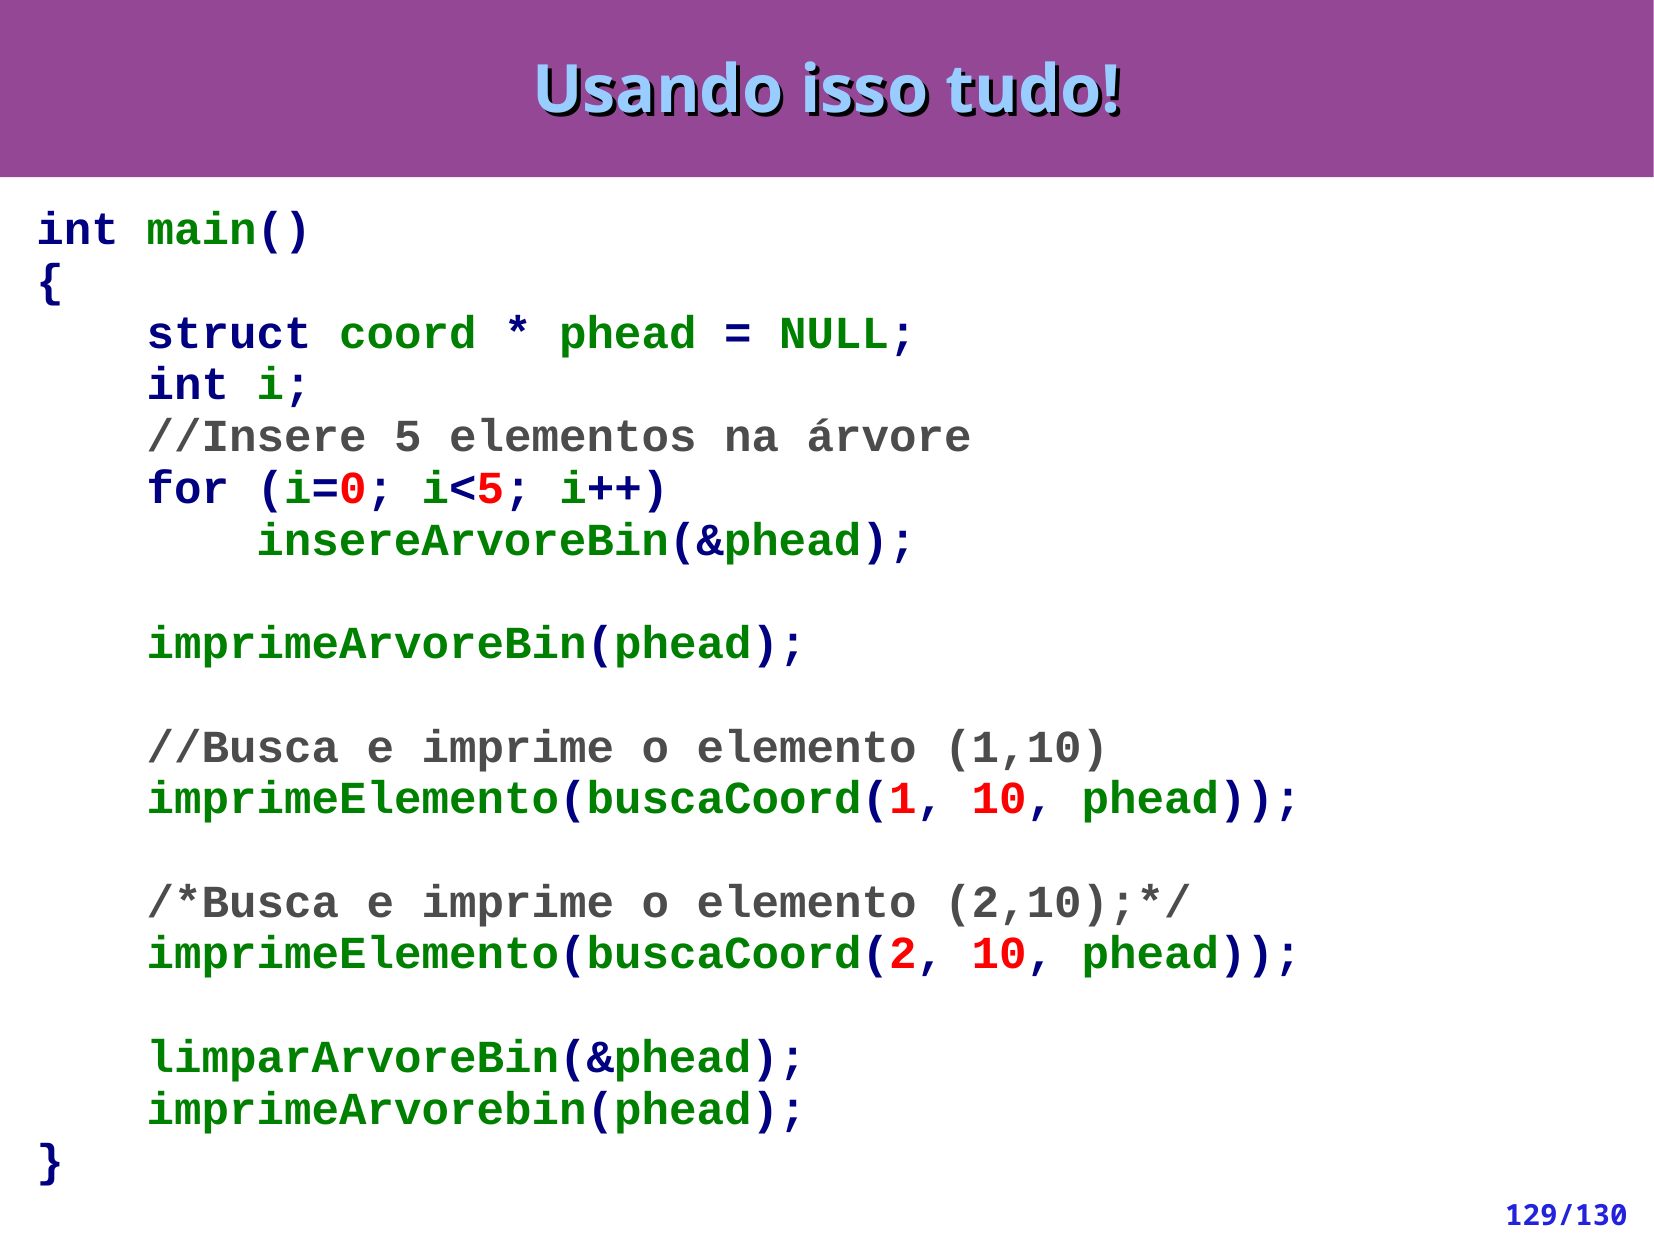

# Usando isso tudo!
int main()
{
 struct coord * phead = NULL;
 int i;
 //Insere 5 elementos na árvore
 for (i=0; i<5; i++)
 insereArvoreBin(&phead);
 imprimeArvoreBin(phead);
 //Busca e imprime o elemento (1,10)
 imprimeElemento(buscaCoord(1, 10, phead));
 /*Busca e imprime o elemento (2,10);*/
 imprimeElemento(buscaCoord(2, 10, phead));
 limparArvoreBin(&phead);
 imprimeArvorebin(phead);
}
129